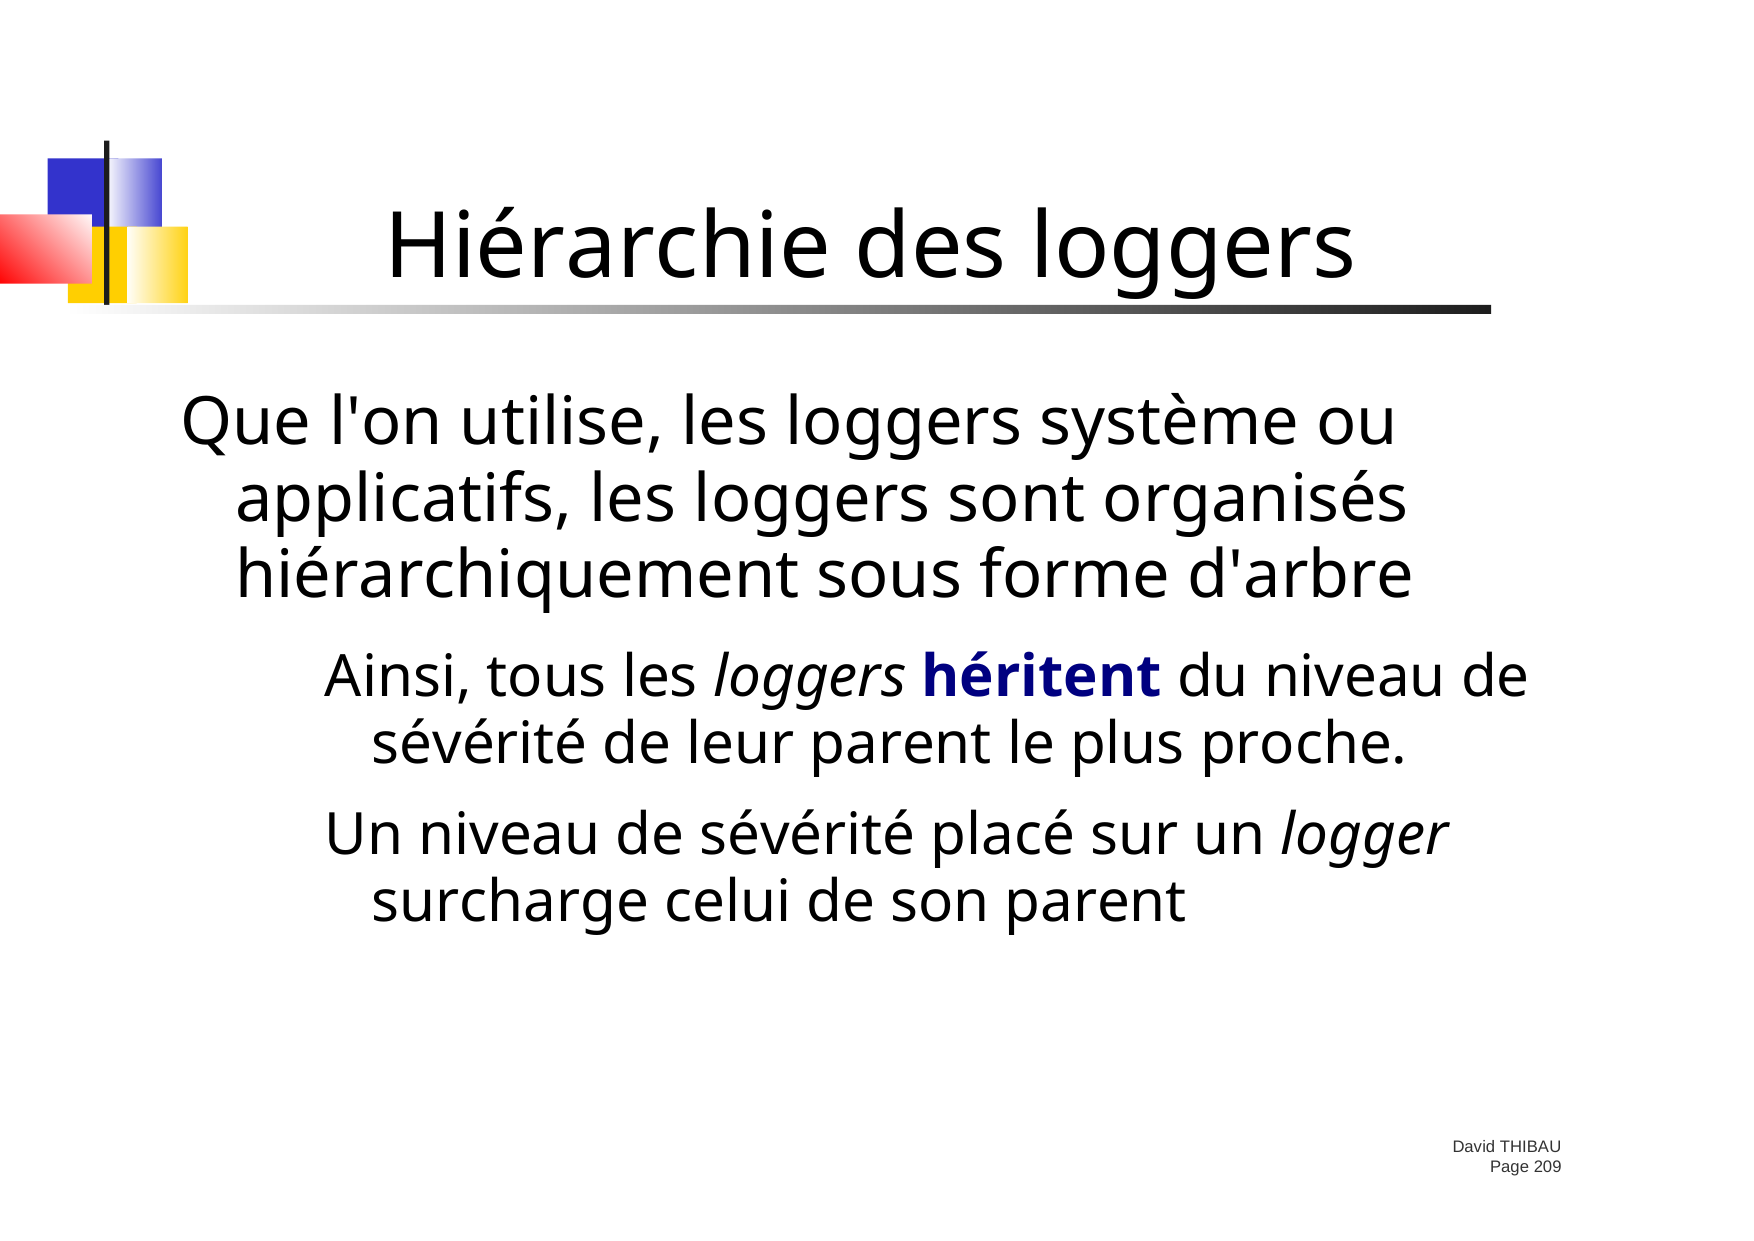

# Hiérarchie des loggers
Que l'on utilise, les loggers système ou applicatifs, les loggers sont organisés hiérarchiquement sous forme d'arbre
Ainsi, tous les loggers héritent du niveau de sévérité de leur parent le plus proche.
Un niveau de sévérité placé sur un logger surcharge celui de son parent